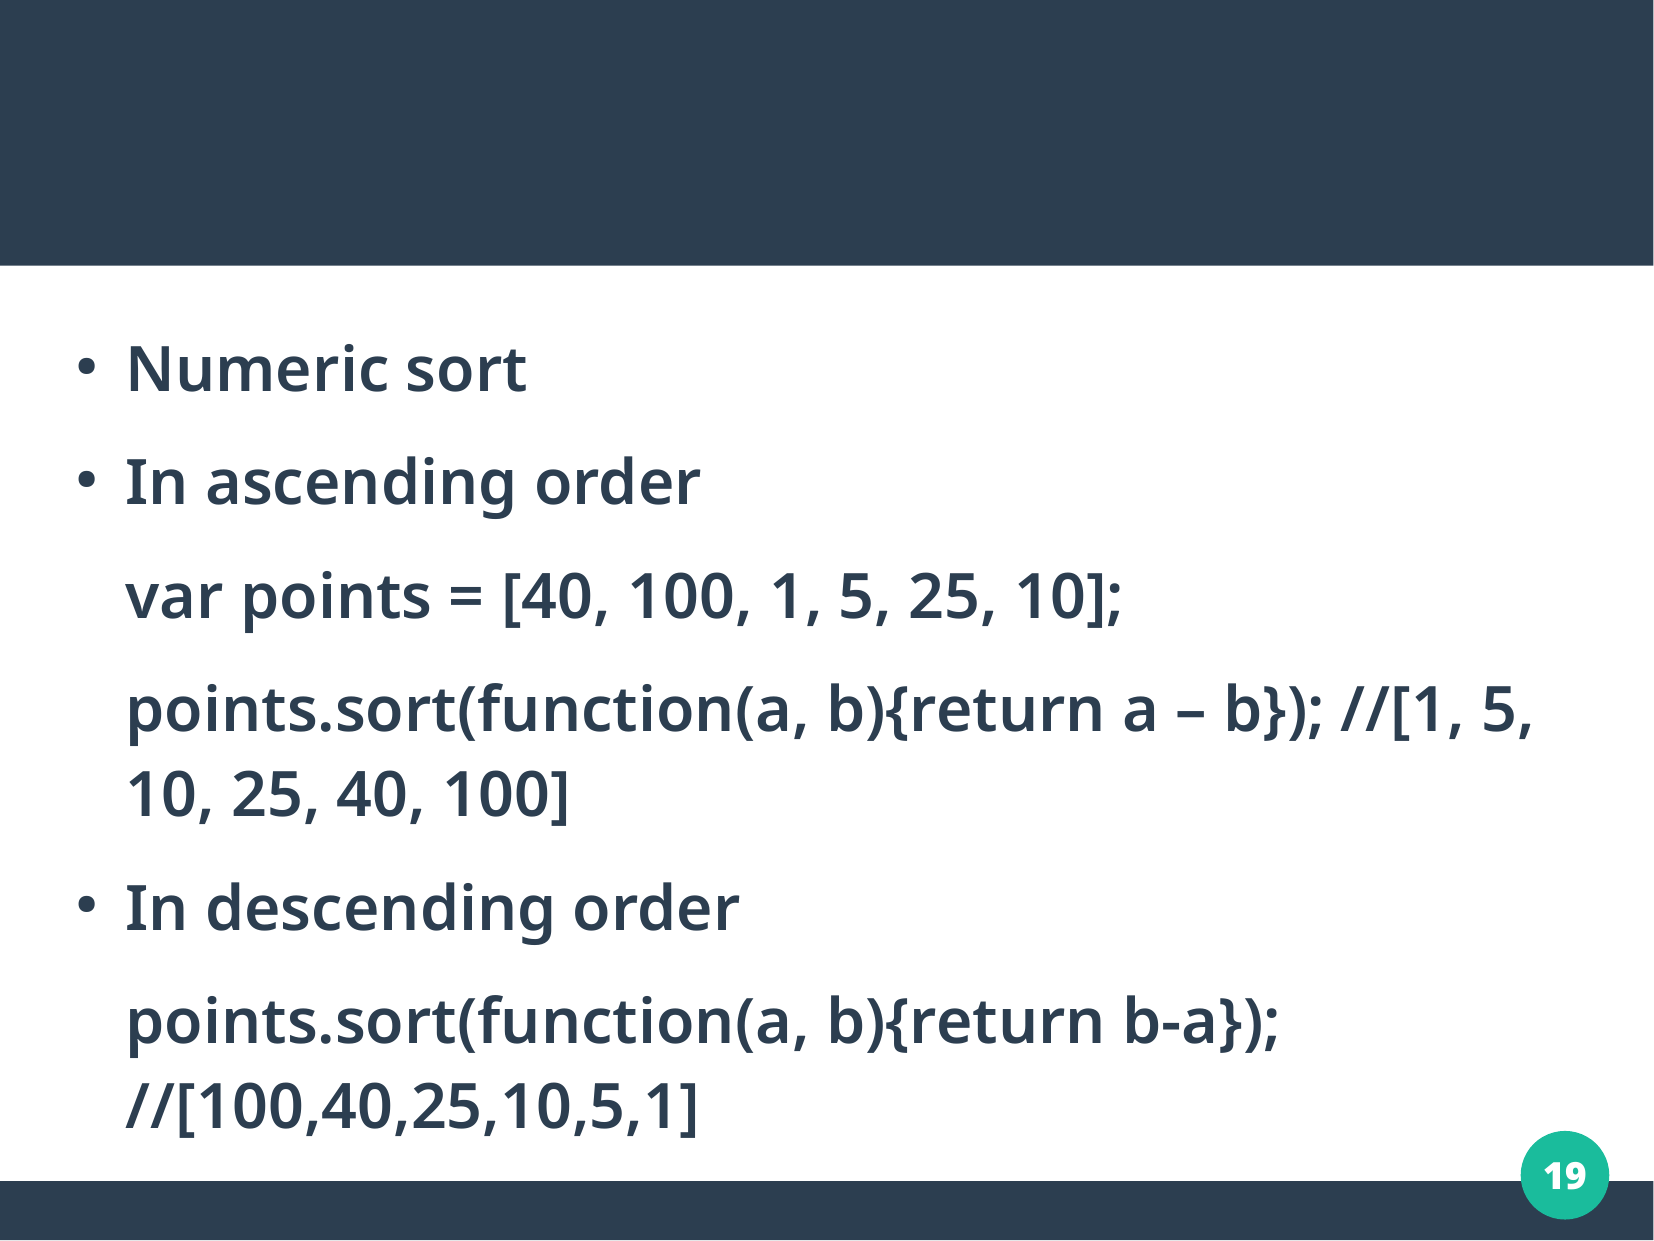

#
Numeric sort
In ascending order
var points = [40, 100, 1, 5, 25, 10];
points.sort(function(a, b){return a – b}); //[1, 5, 10, 25, 40, 100]
In descending order
points.sort(function(a, b){return b-a}); //[100,40,25,10,5,1]
19